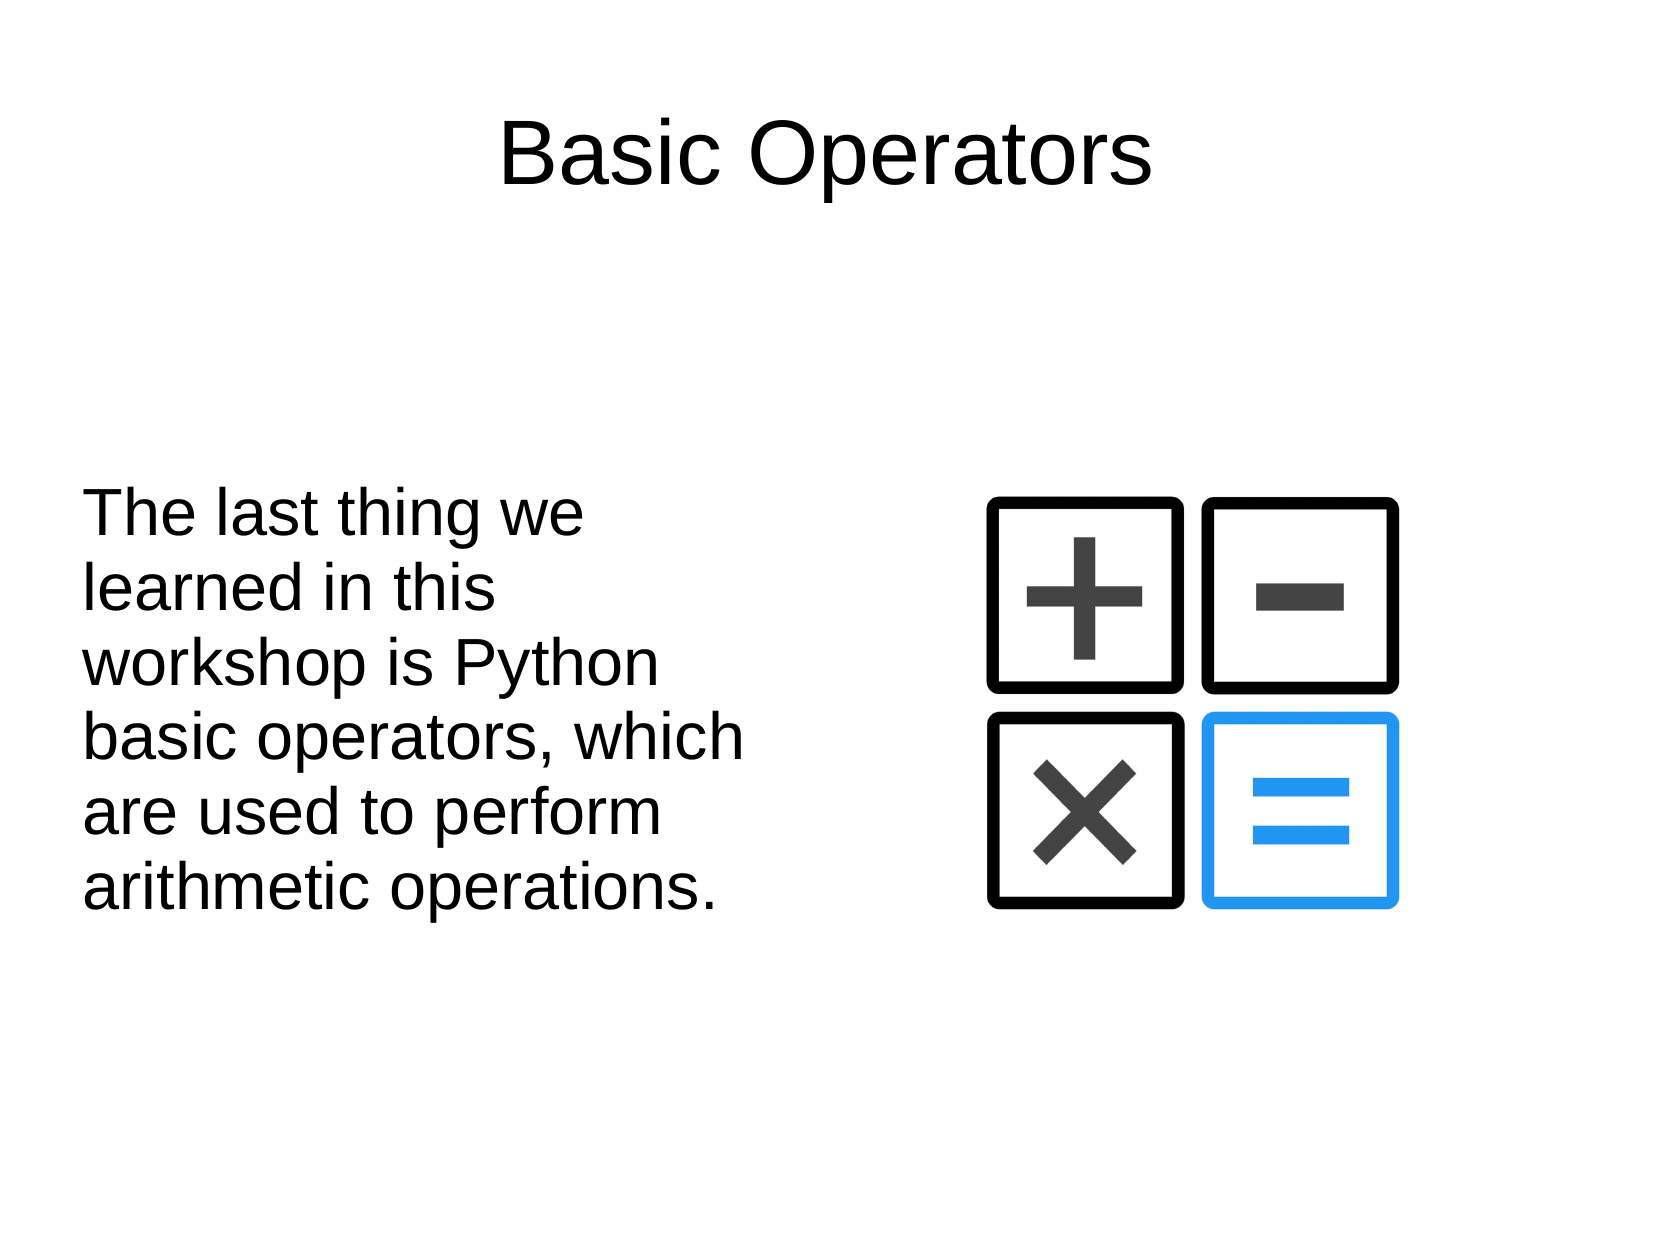

# Basic Operators
The last thing we
learned in this
workshop is Python
basic operators, which
are used to perform
arithmetic operations.